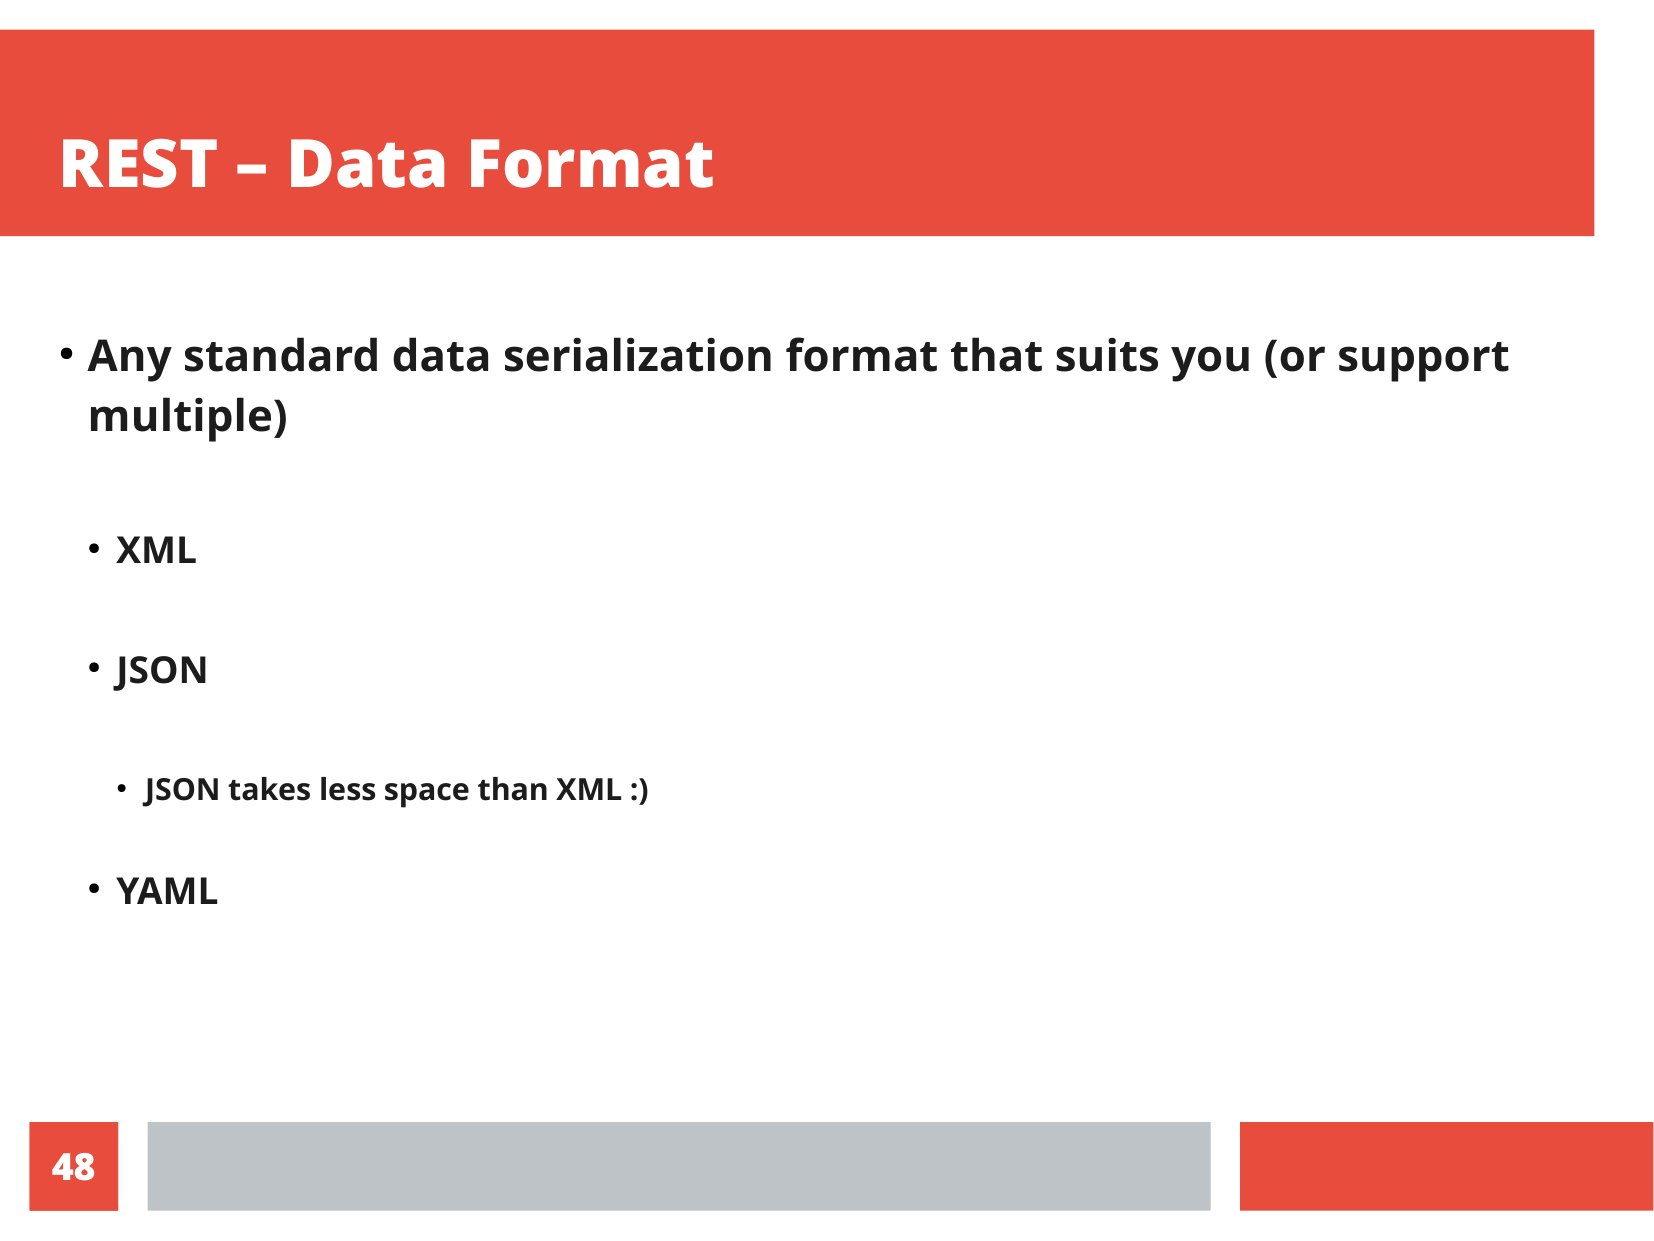

# REST – Data Format
Any standard data serialization format that suits you (or support multiple)
XML
JSON
JSON takes less space than XML :)
YAML
48